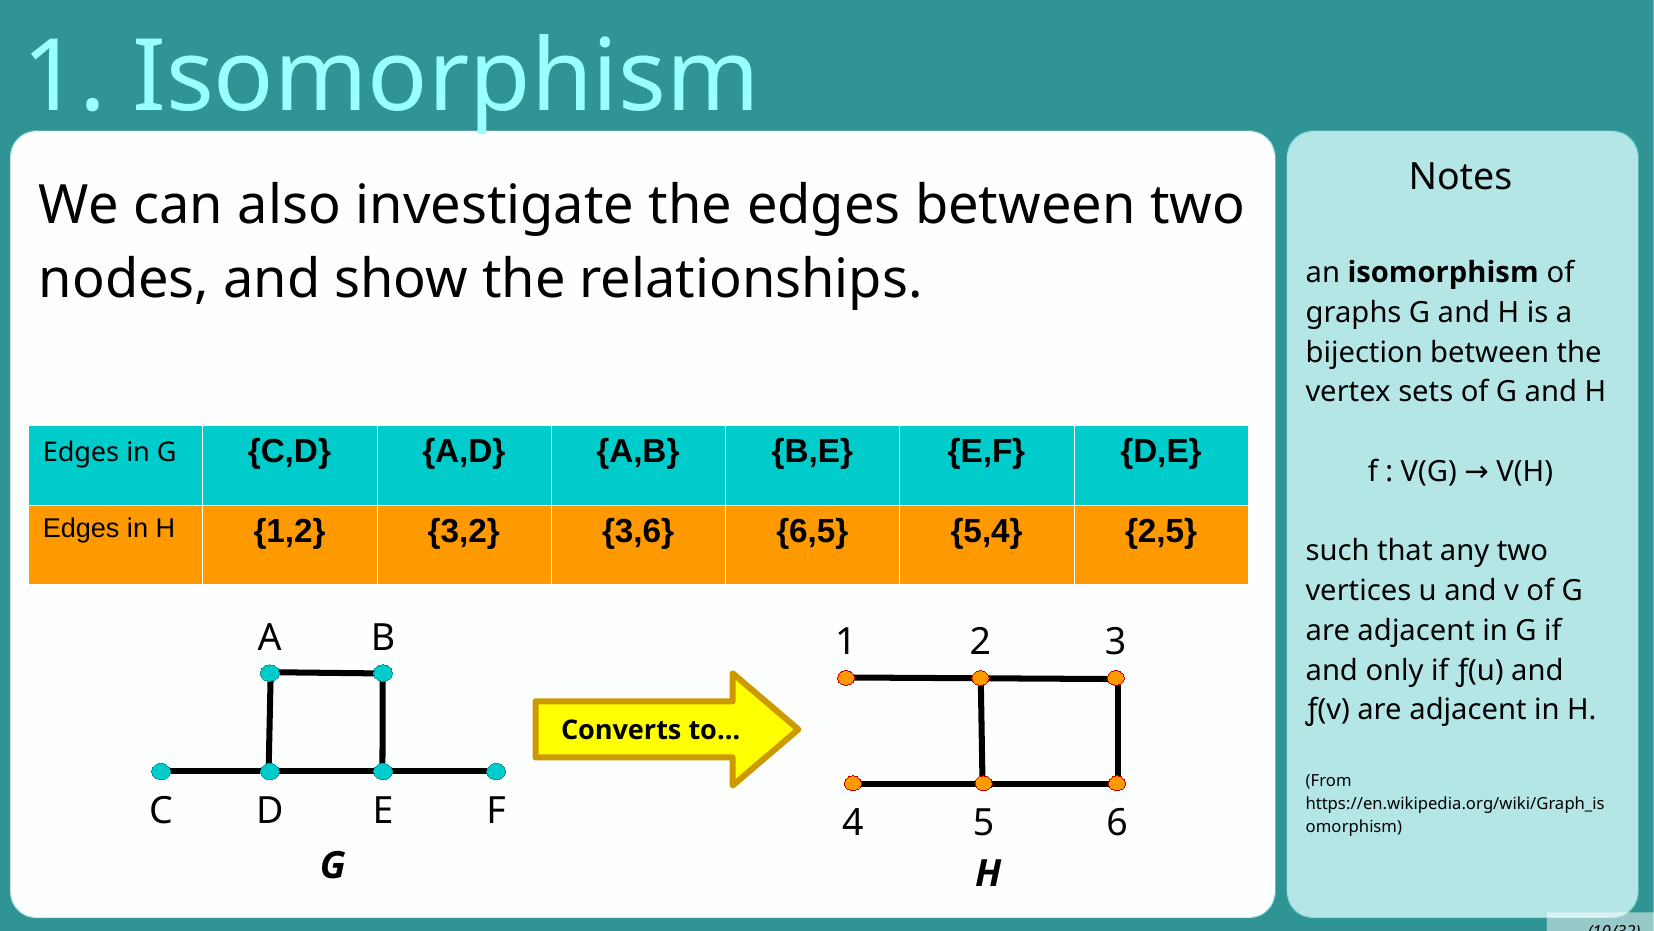

# 1. Isomorphism
Notes
an isomorphism of graphs G and H is a bijection between the vertex sets of G and H
f : V(G) → V(H)
such that any two vertices u and v of G are adjacent in G if and only if ƒ(u) and ƒ(v) are adjacent in H.
(From https://en.wikipedia.org/wiki/Graph_isomorphism)
We can also investigate the edges between two nodes, and show the relationships.
| Edges in G | {C,D} | {A,D} | {A,B} | {B,E} | {E,F} | {D,E} |
| --- | --- | --- | --- | --- | --- | --- |
| Edges in H | {1,2} | {3,2} | {3,6} | {6,5} | {5,4} | {2,5} |
A
B
C
D
E
F
1
2
3
4
5
6
Converts to…
G
H